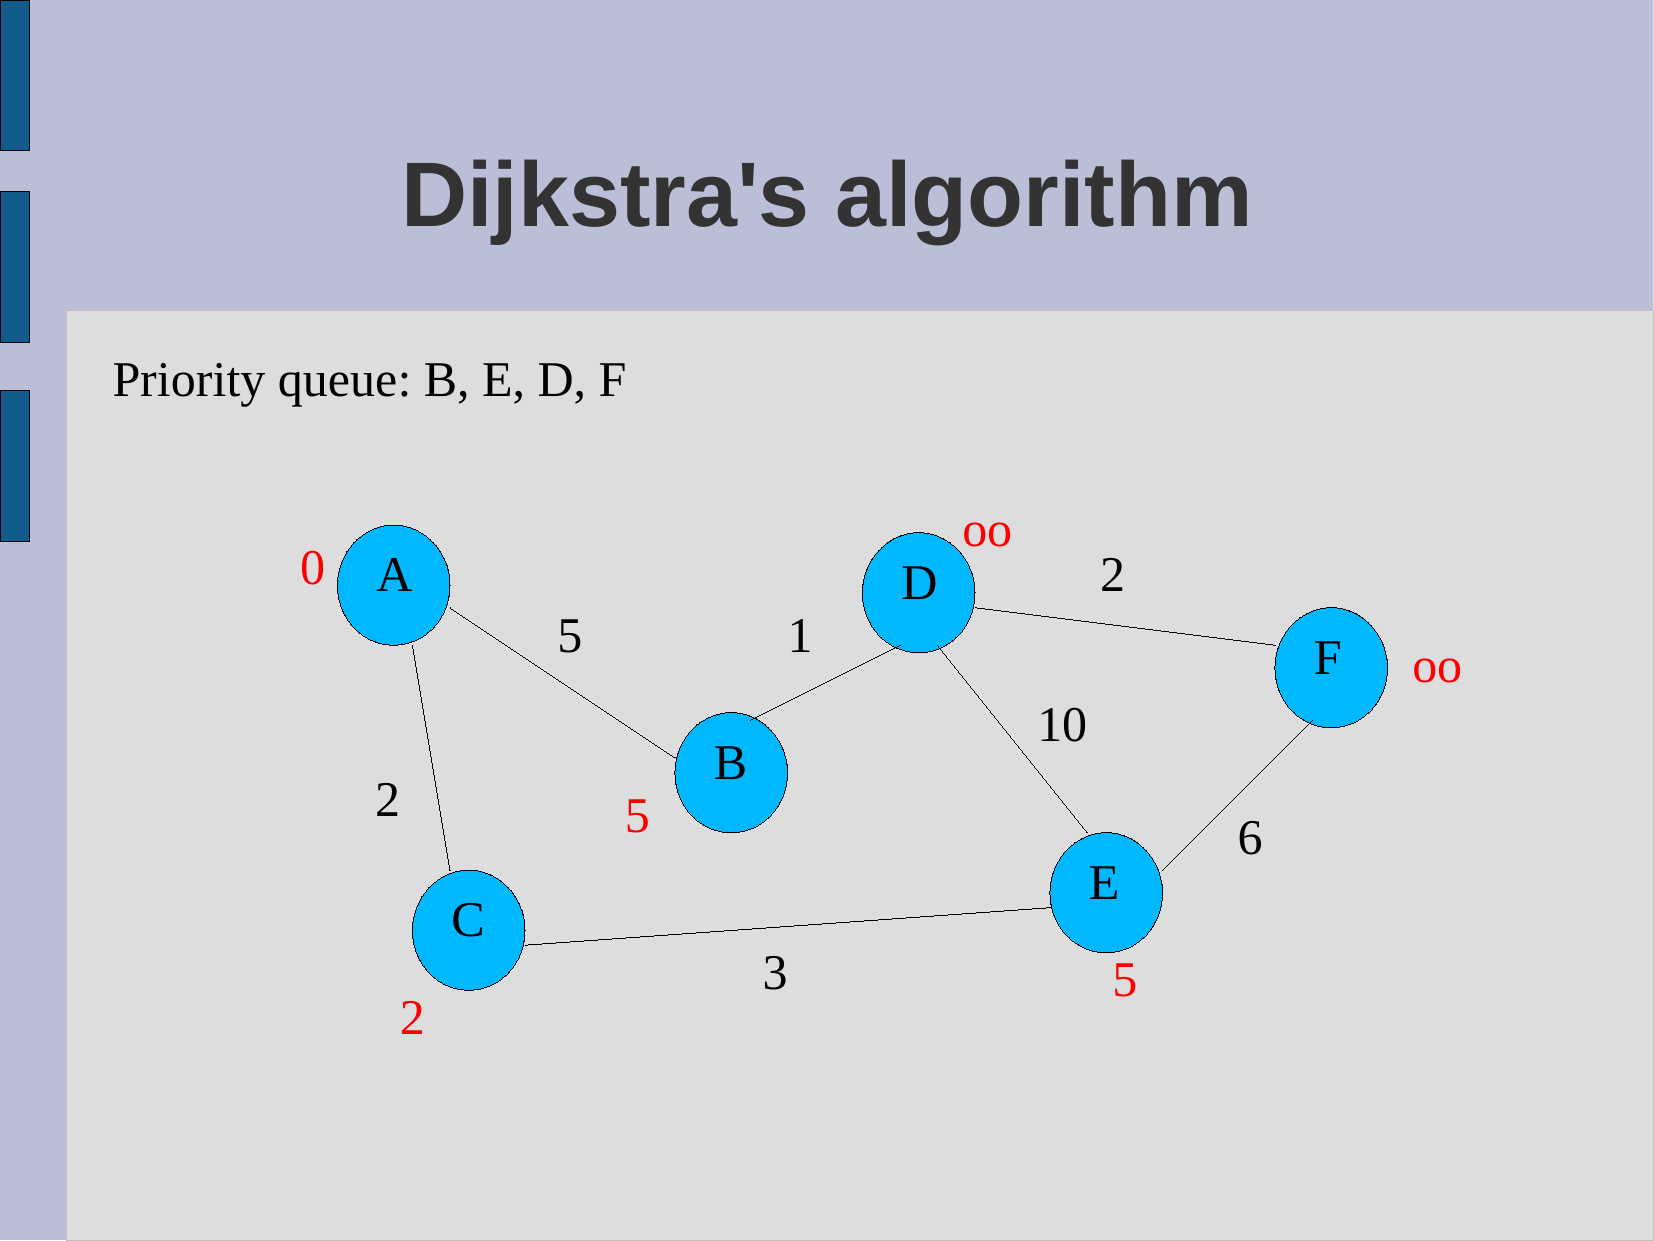

# Dijkstra's algorithm
Priority queue: B, E, D, F
oo
0
A
2
D
5
1
F
oo
10
B
2
5
6
E
C
3
5
2